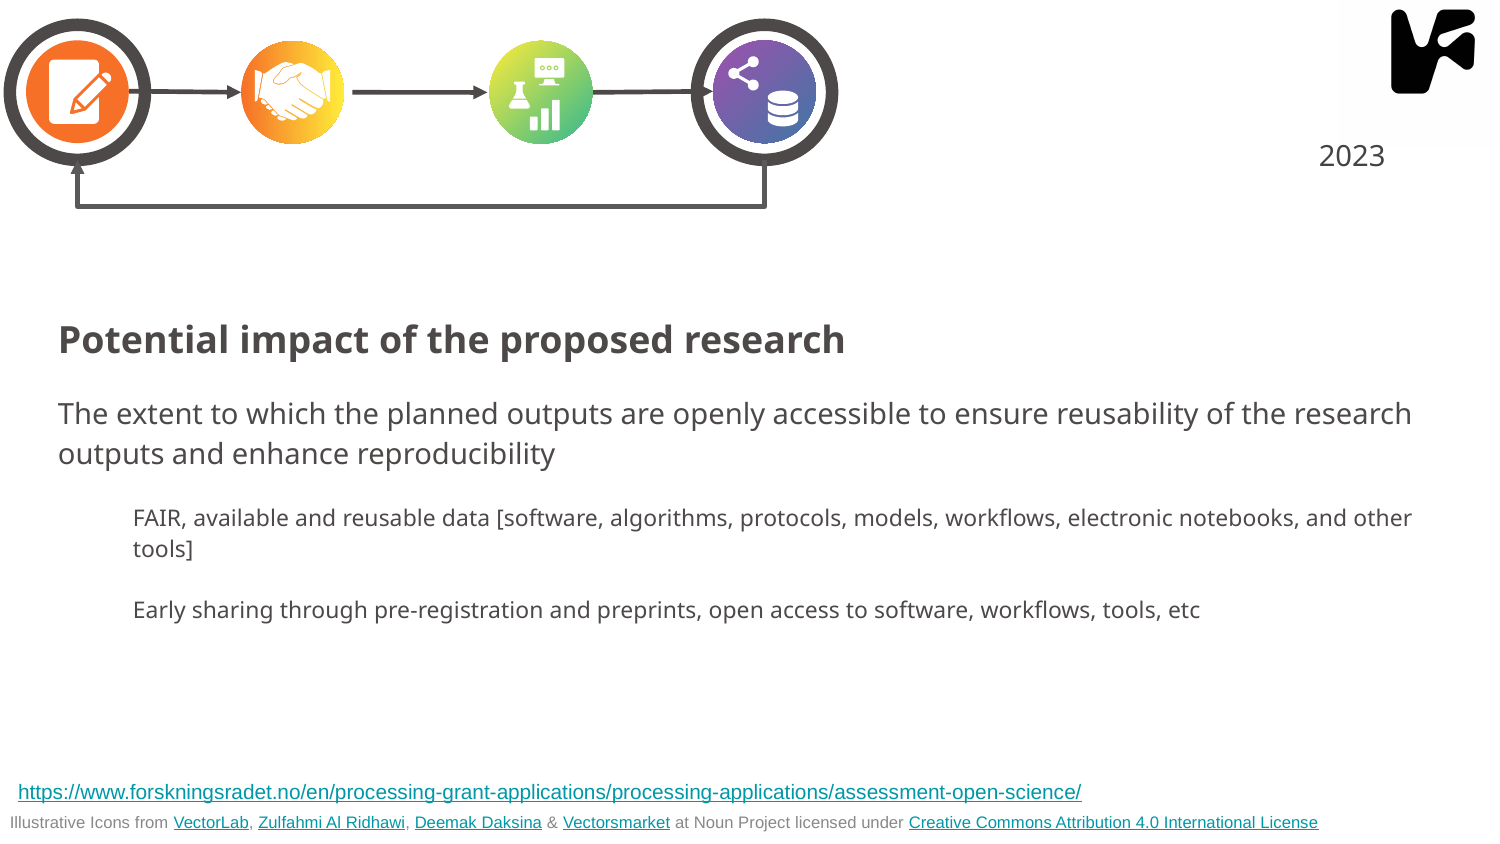

2023
Potential impact of the proposed research
The extent to which the planned outputs are openly accessible to ensure reusability of the research outputs and enhance reproducibility
FAIR, available and reusable data [software, algorithms, protocols, models, workflows, electronic notebooks, and other tools]
Early sharing through pre-registration and preprints, open access to software, workflows, tools, etc
https://www.forskningsradet.no/en/processing-grant-applications/processing-applications/assessment-open-science/
Illustrative Icons from VectorLab, Zulfahmi Al Ridhawi, Deemak Daksina & Vectorsmarket at Noun Project licensed under Creative Commons Attribution 4.0 International License